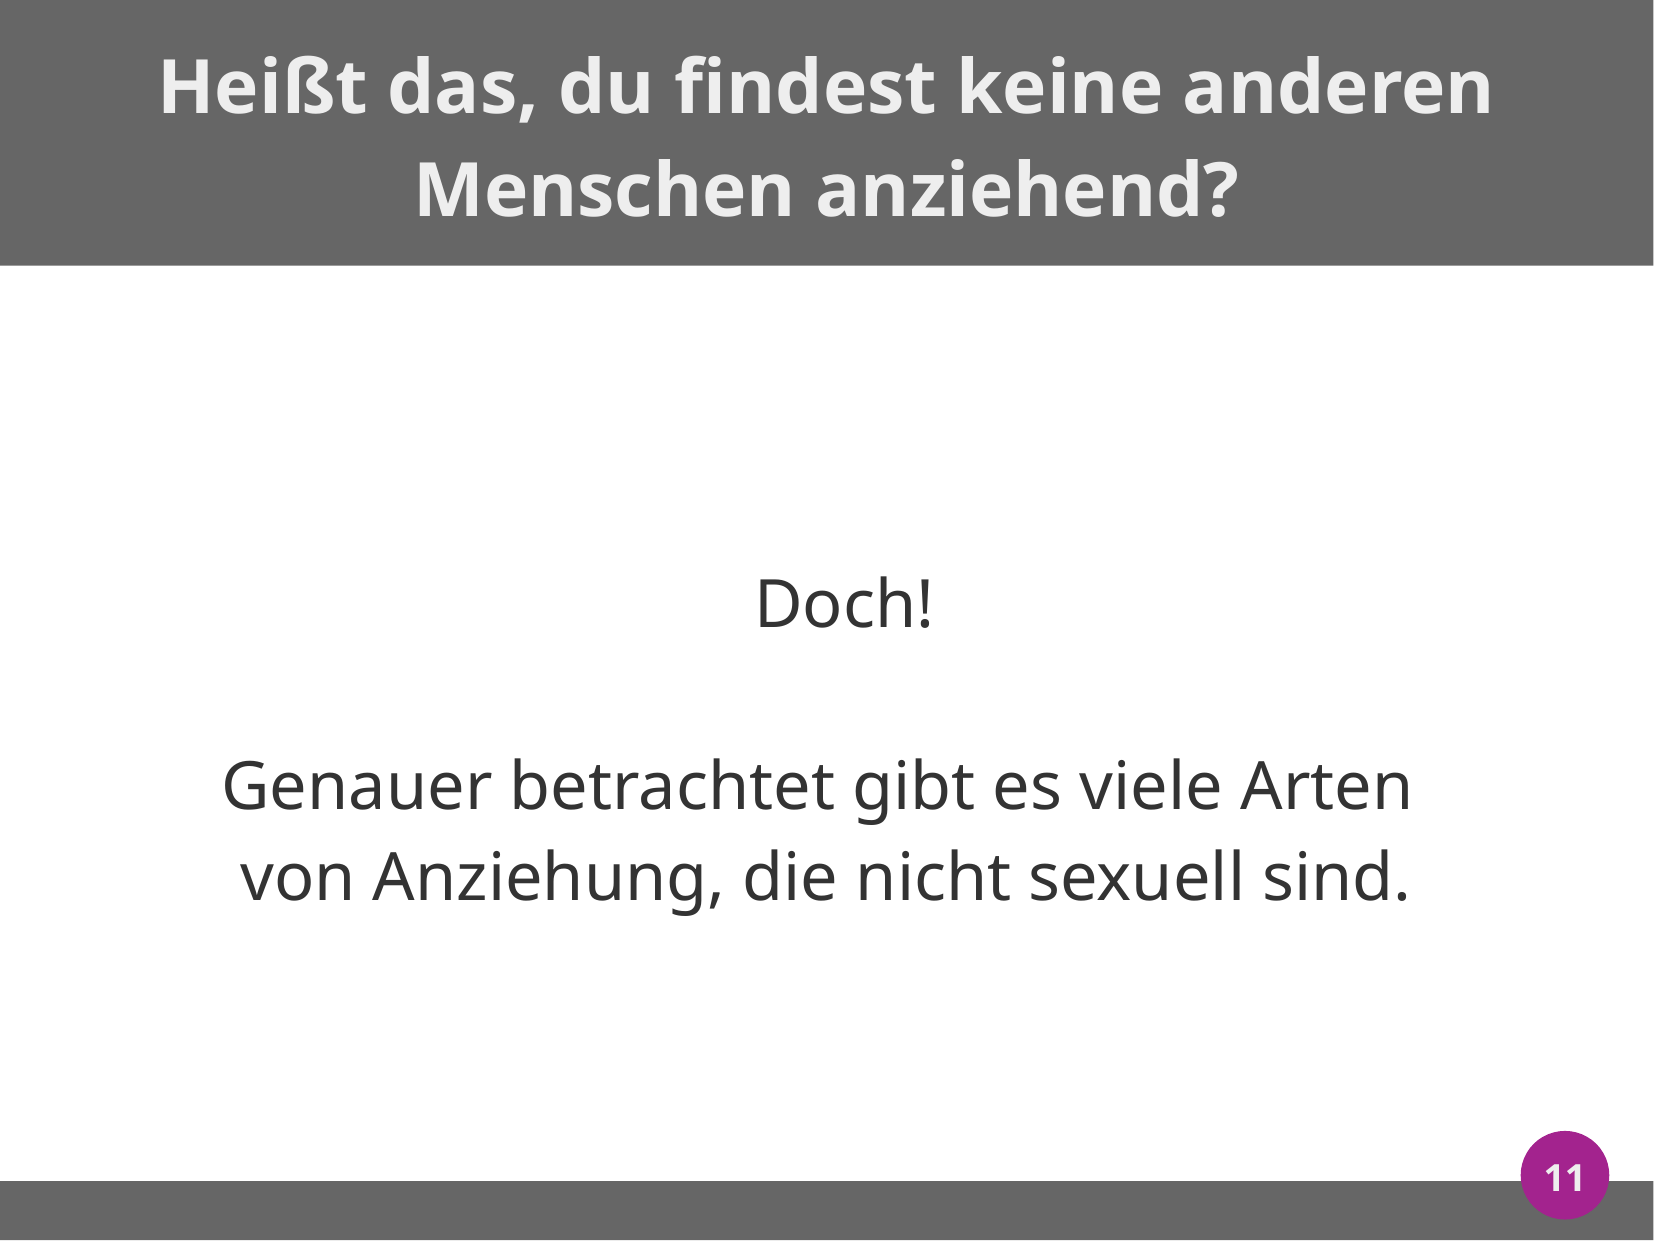

# Heißt das, du findest keine anderen Menschen anziehend?
Doch!
Genauer betrachtet gibt es viele Arten
von Anziehung, die nicht sexuell sind.
11